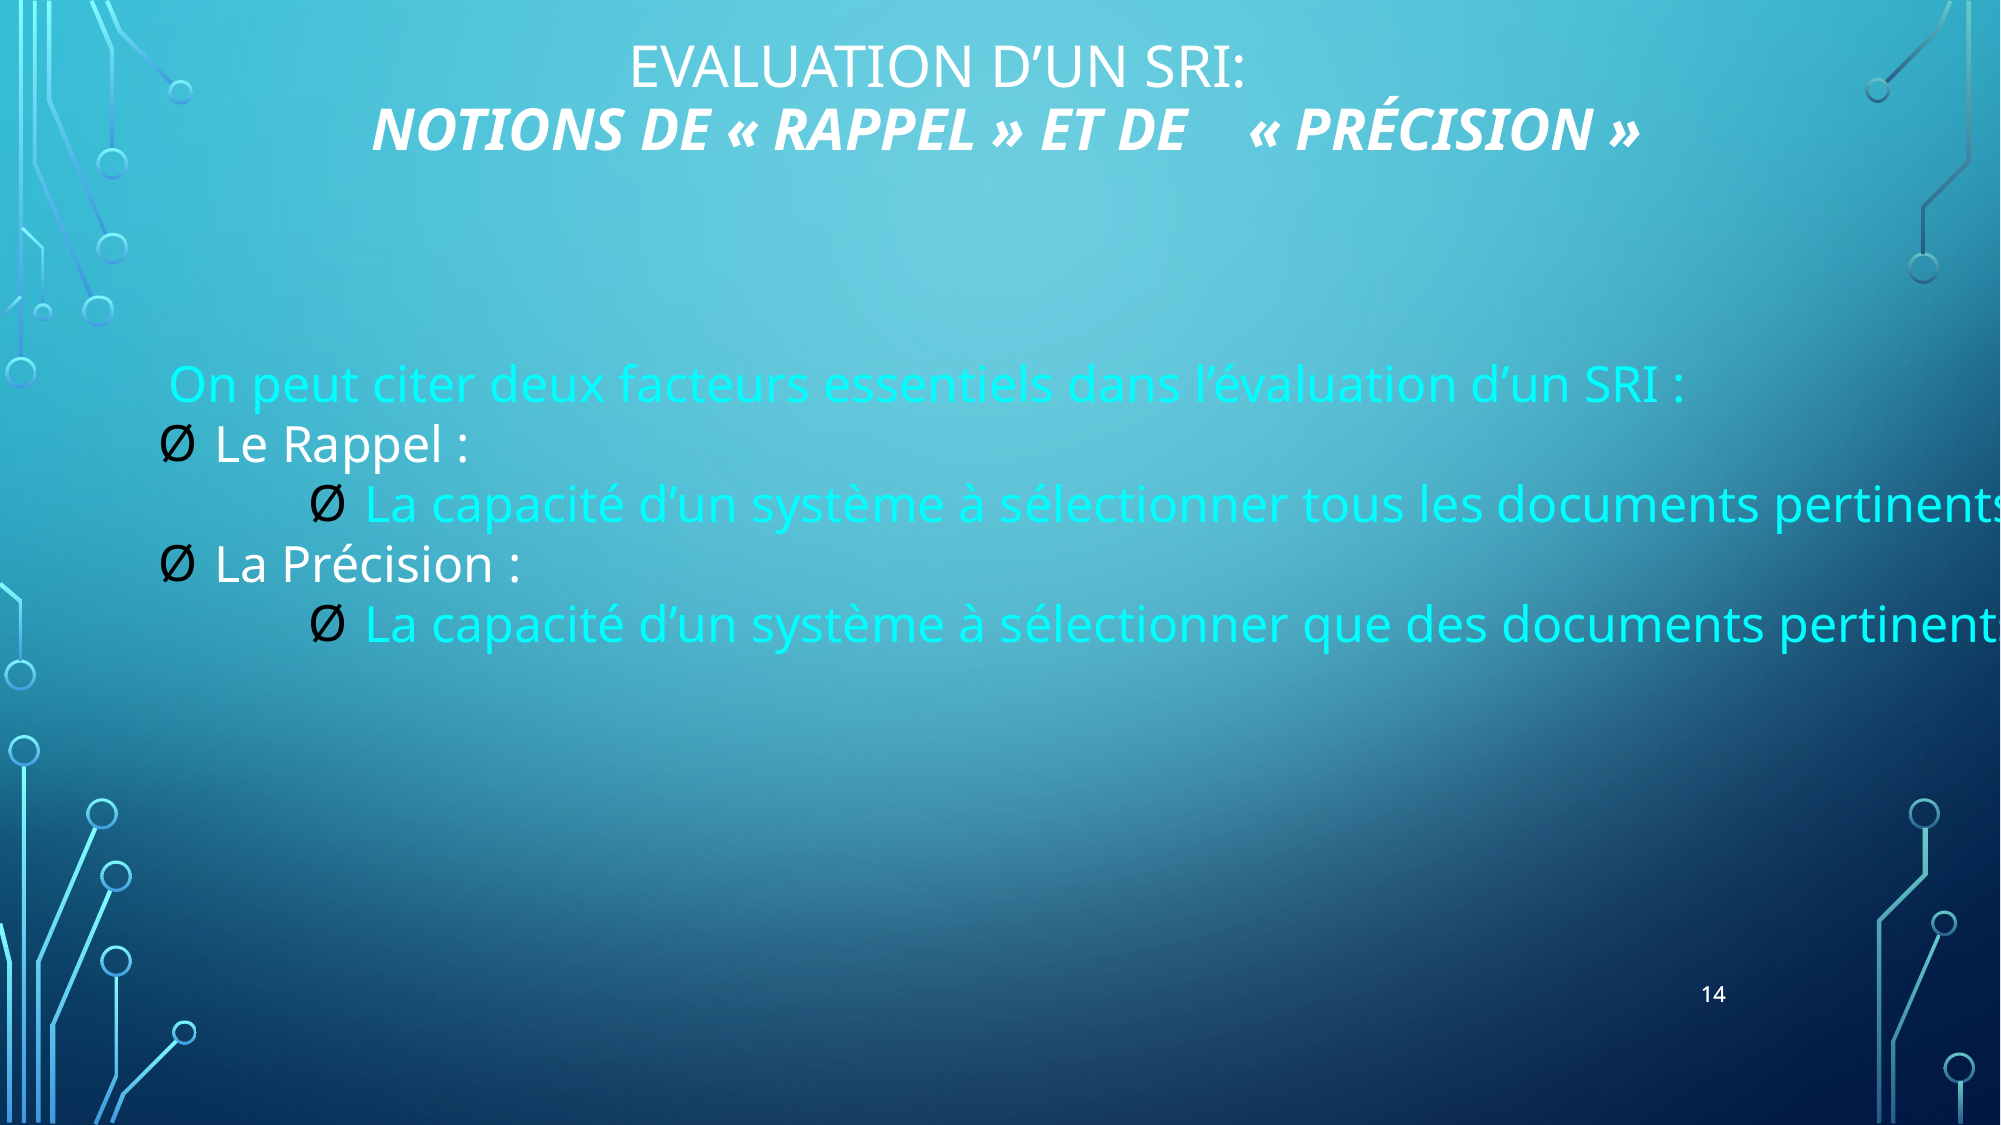

# Evaluation d’un sri: Notions de « rappel » et de « précision »
 On peut citer deux facteurs essentiels dans l’évaluation d’un SRI :
Le Rappel :
La capacité d’un système à sélectionner tous les documents pertinents de la collection
La Précision :
La capacité d’un système à sélectionner que des documents pertinents